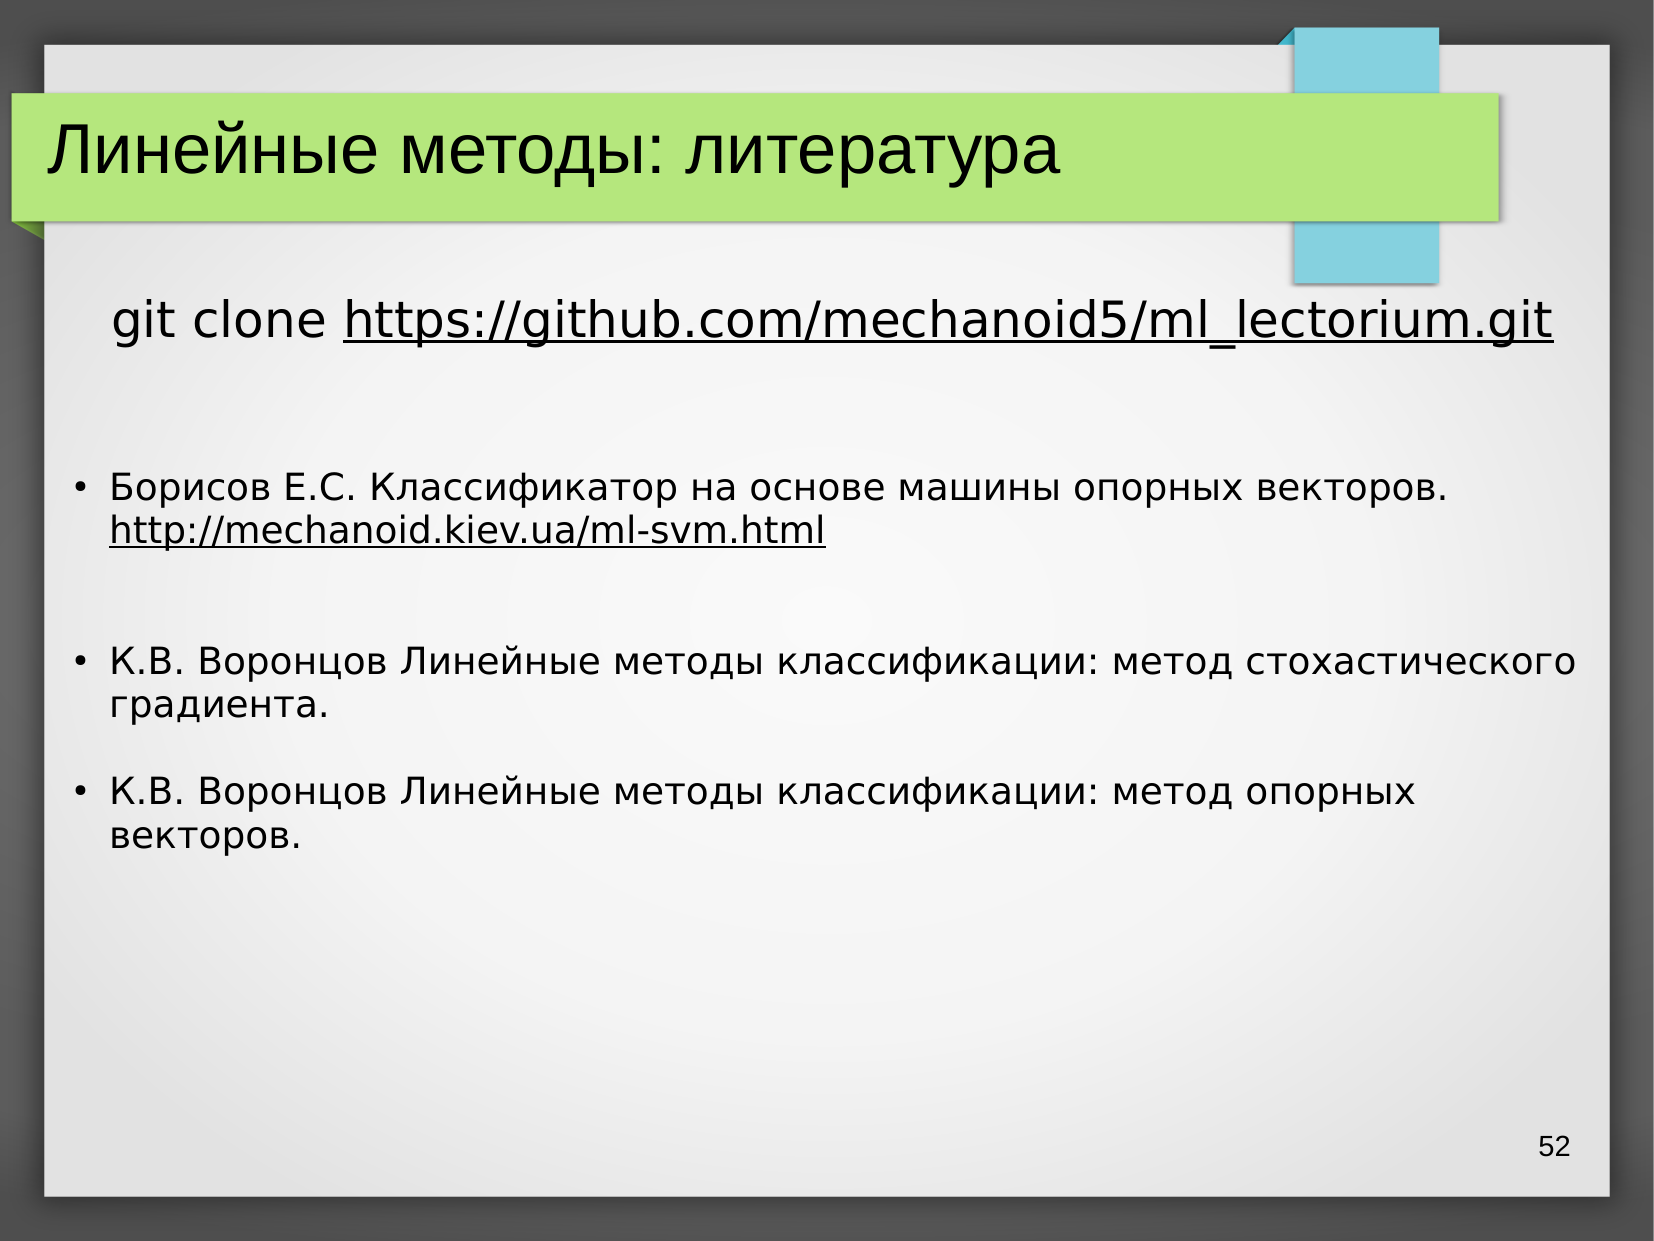

# Линейные методы: литература
git clone https://github.com/mechanoid5/ml_lectorium.git
Борисов Е.С. Классификатор на основе машины опорных векторов.
http://mechanoid.kiev.ua/ml-svm.html
К.В. Воронцов Линейные методы классификации: метод стохастического градиента.
К.В. Воронцов Линейные методы классификации: метод опорных векторов.
52